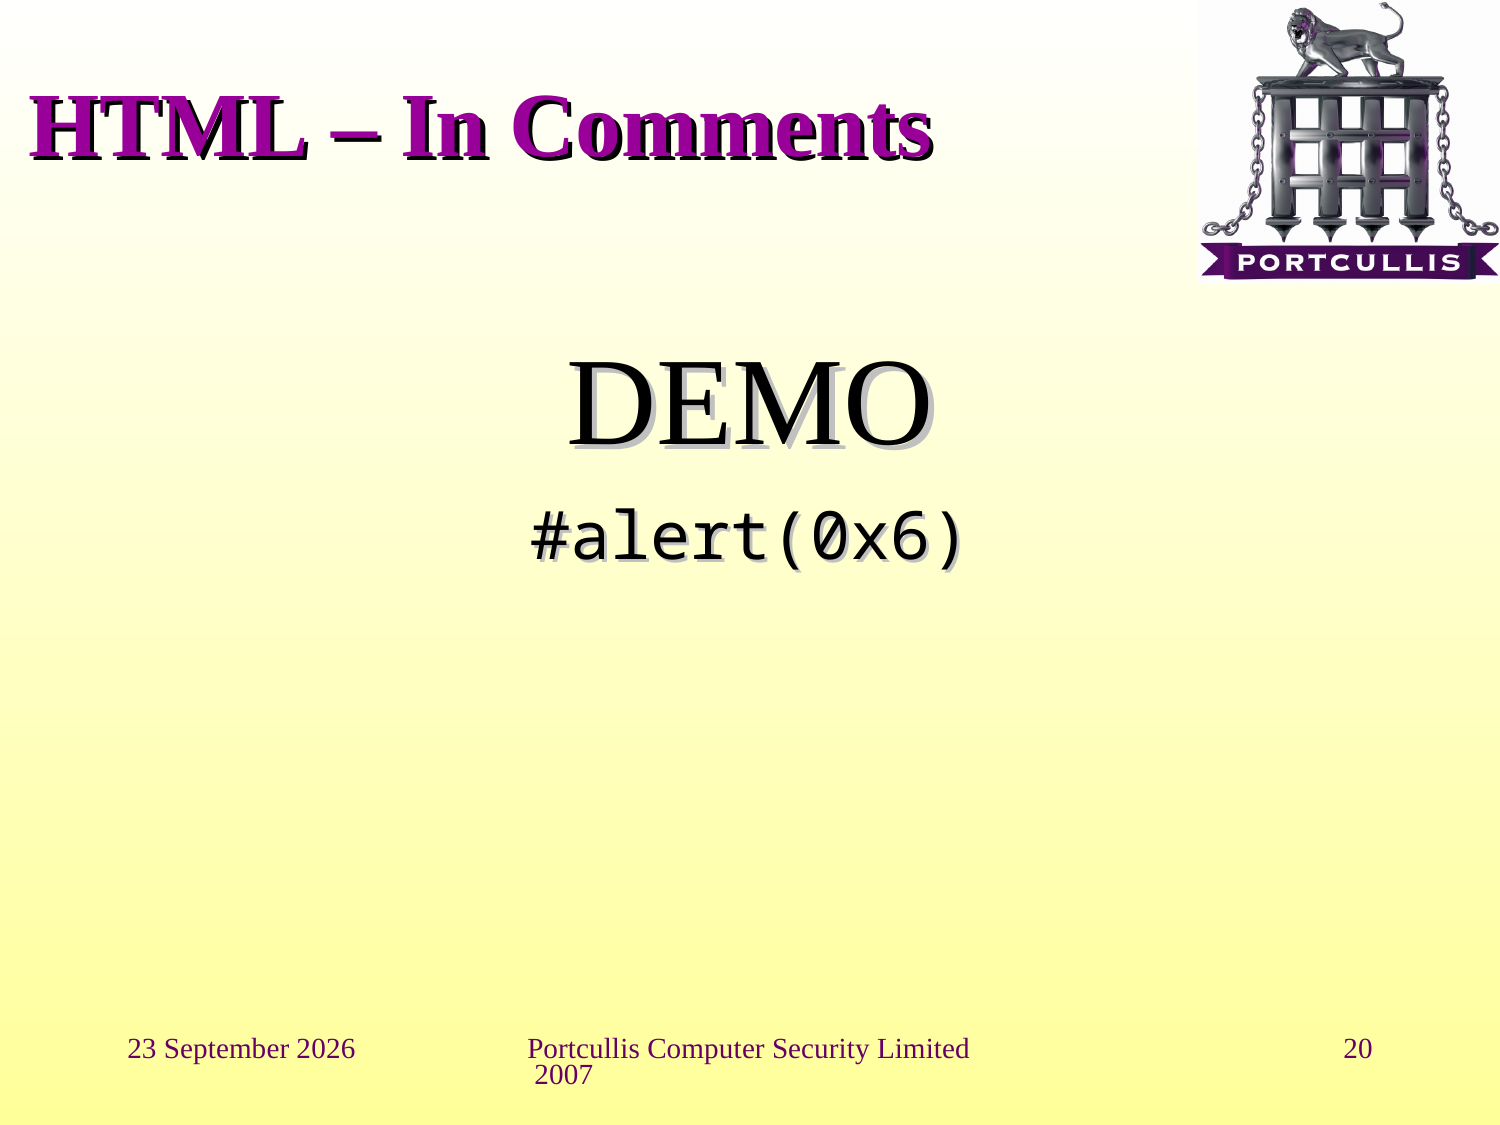

# HTML – In Comments
DEMO
#alert(0x6)
Portcullis Computer Security Limited 2007
20